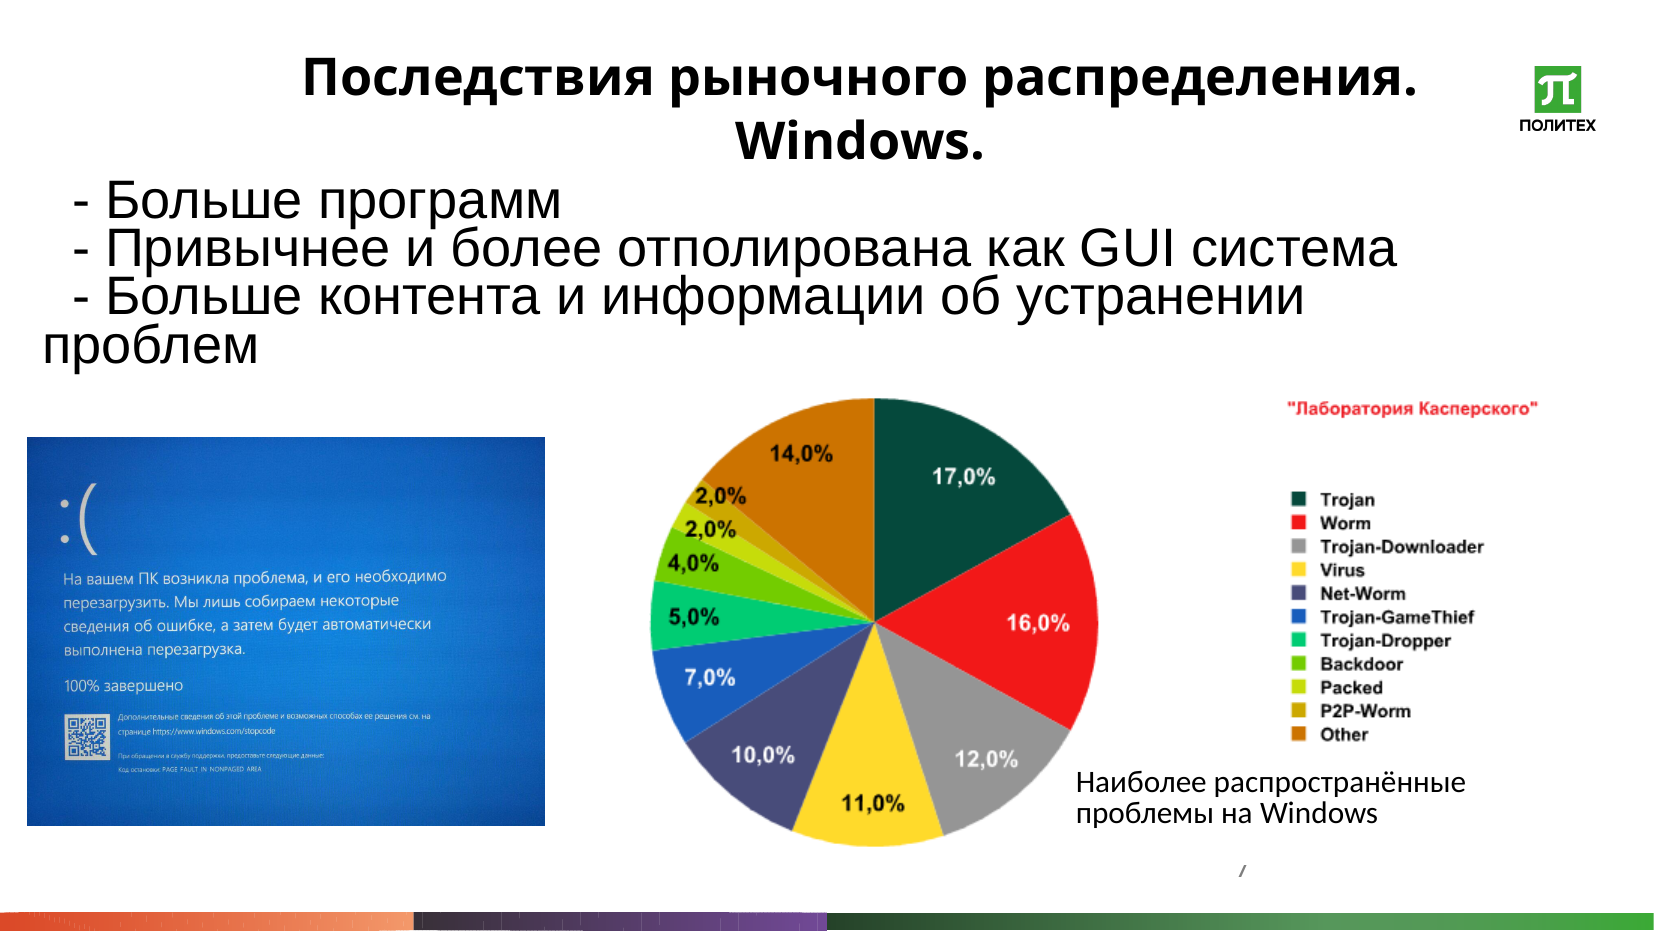

Последствия рыночного распределения.
Windows.
 - Больше программ
 - Привычнее и более отполирована как GUI система
 - Больше контента и информации об устранении проблем
Наиболее распространённые проблемы на Windows